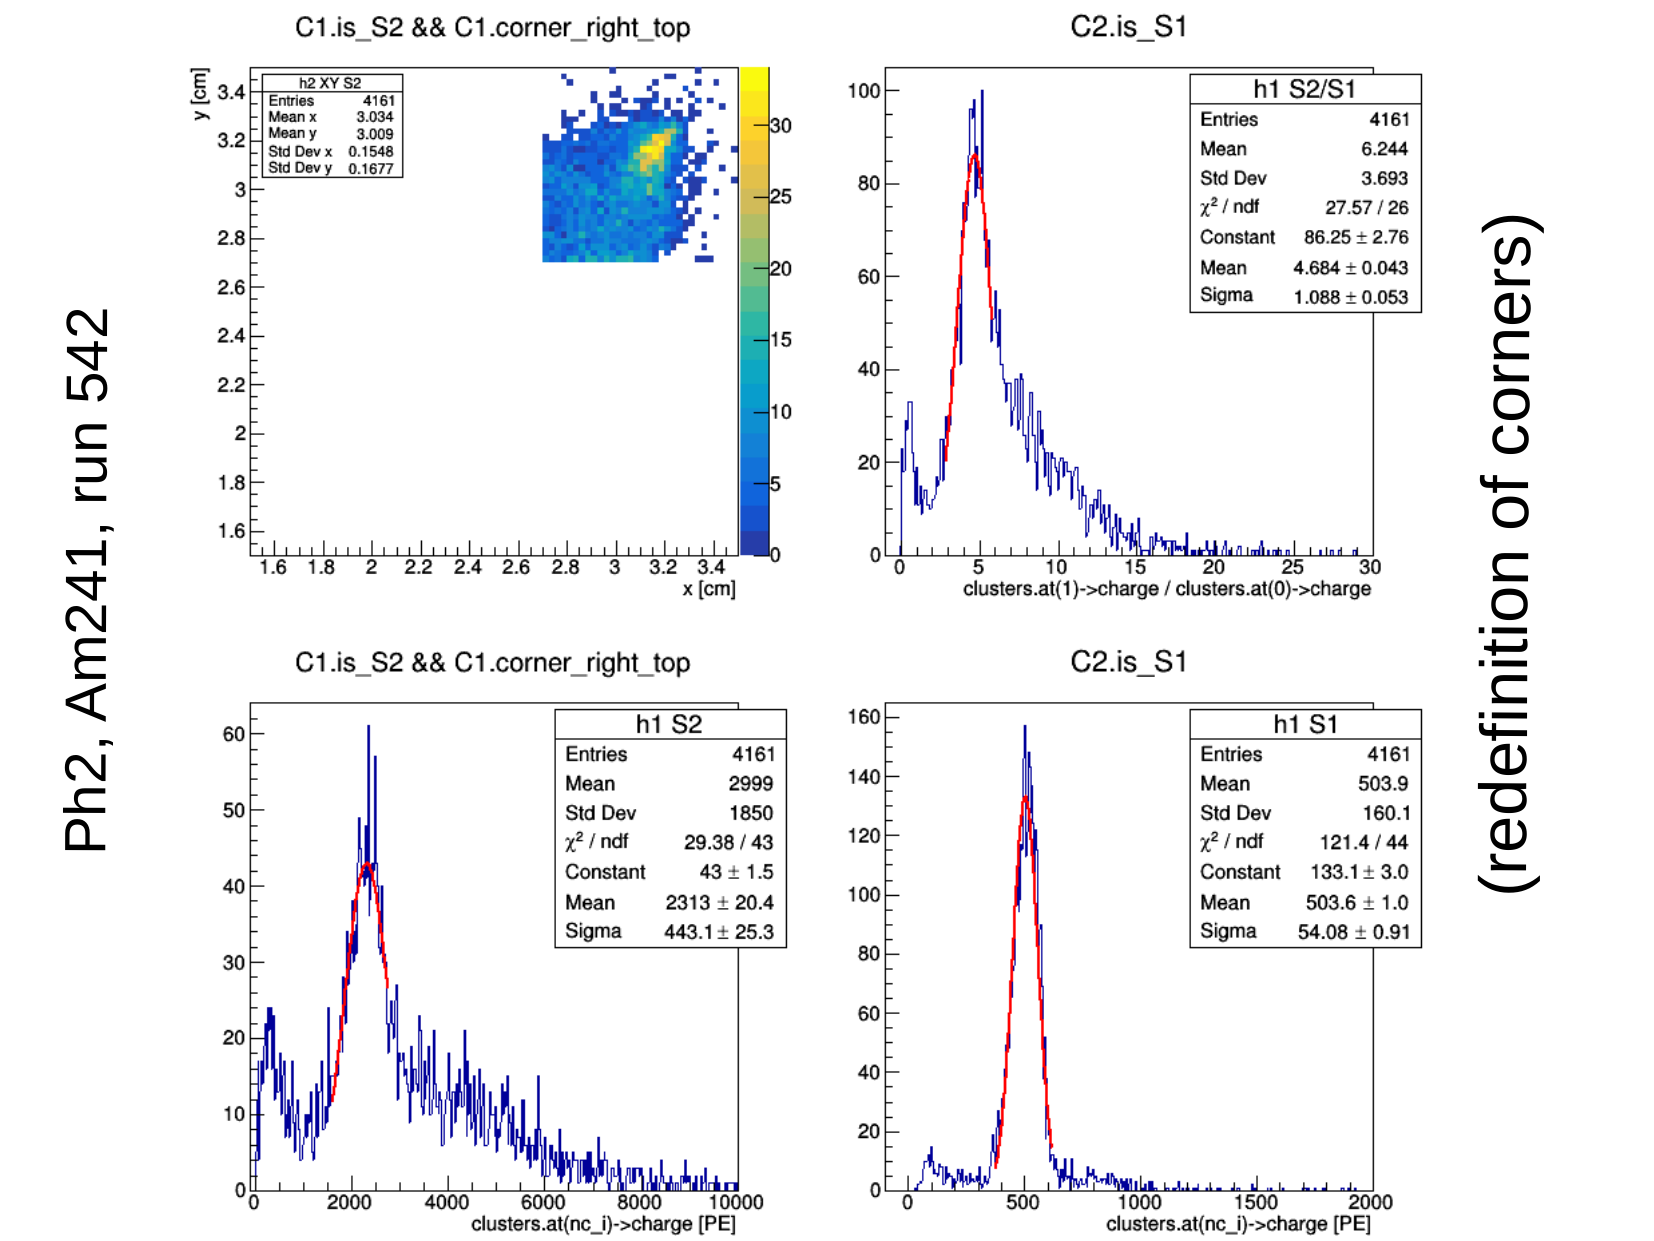

(redefinition of corners)
Ph2, Am241, run 542